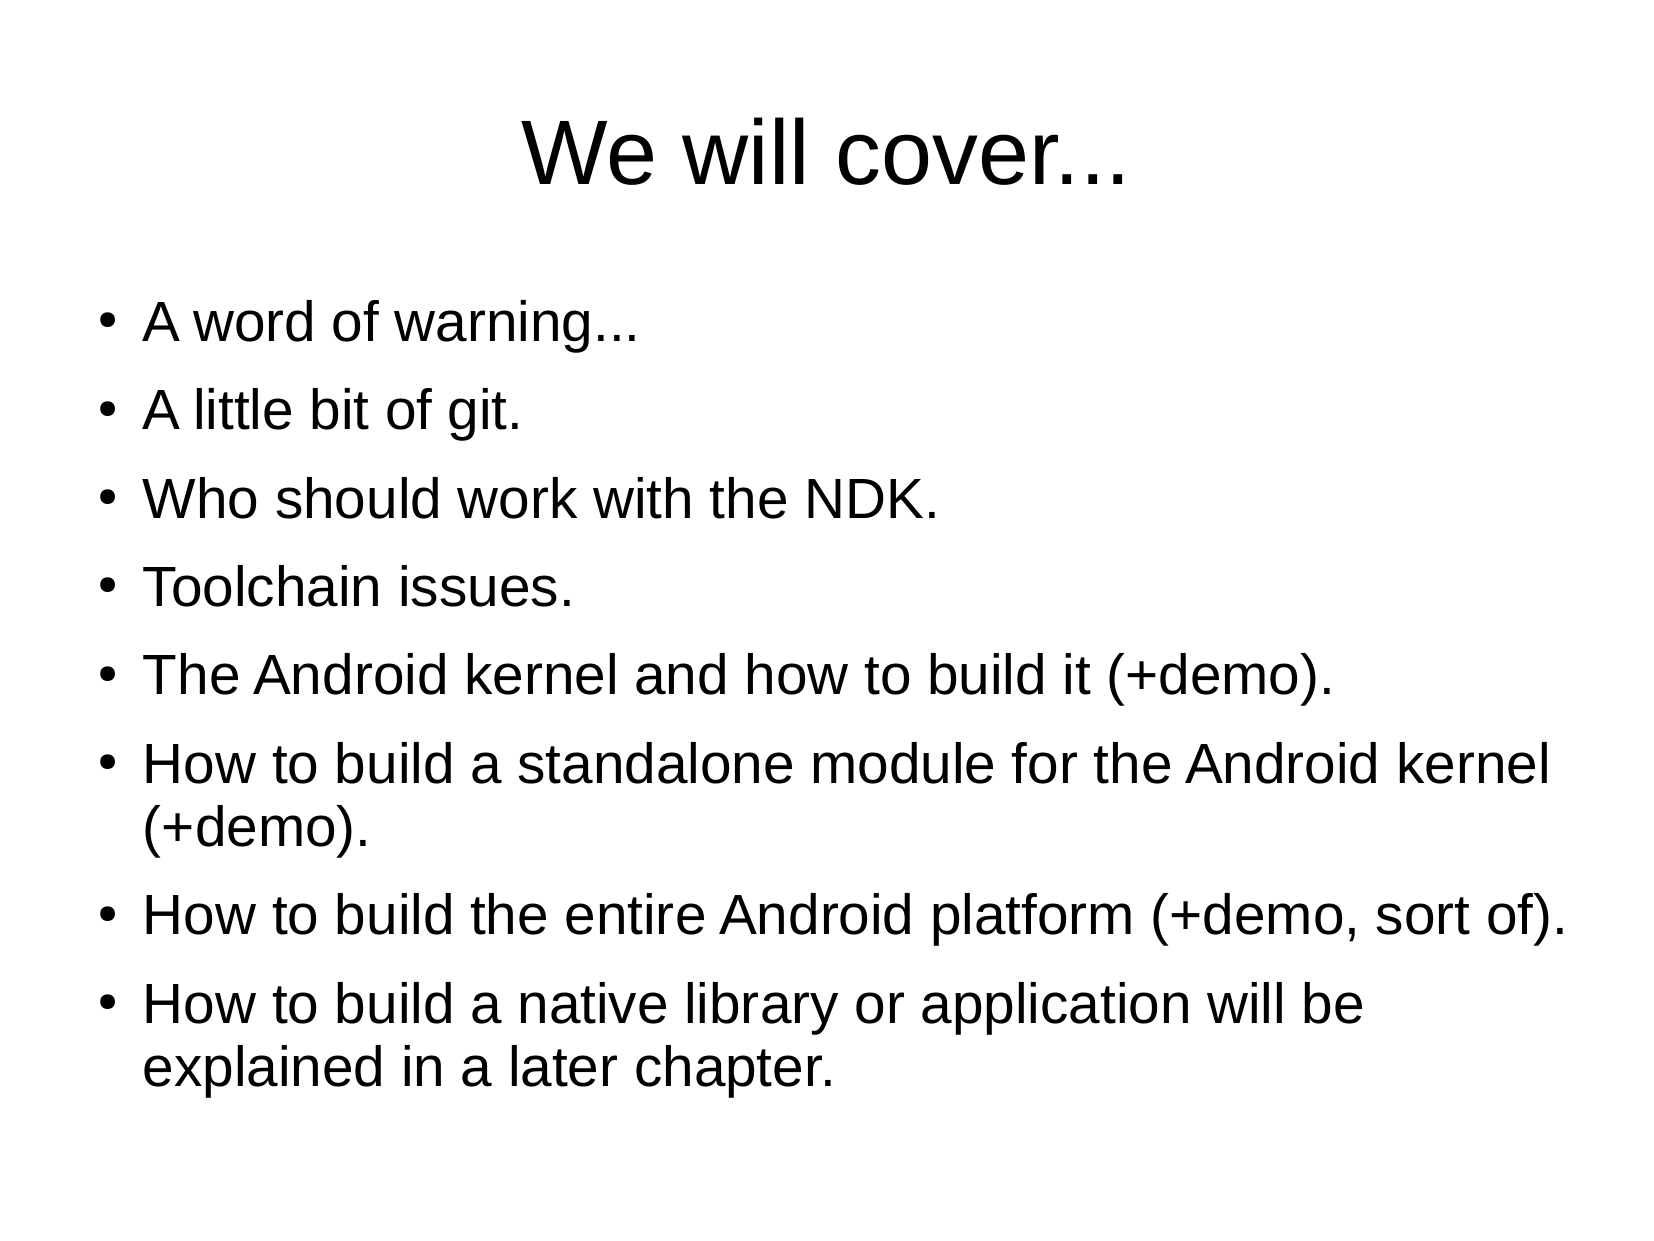

# We will cover...
A word of warning...
A little bit of git.
Who should work with the NDK.
Toolchain issues.
The Android kernel and how to build it (+demo).
How to build a standalone module for the Android kernel (+demo).
How to build the entire Android platform (+demo, sort of).
How to build a native library or application will be explained in a later chapter.